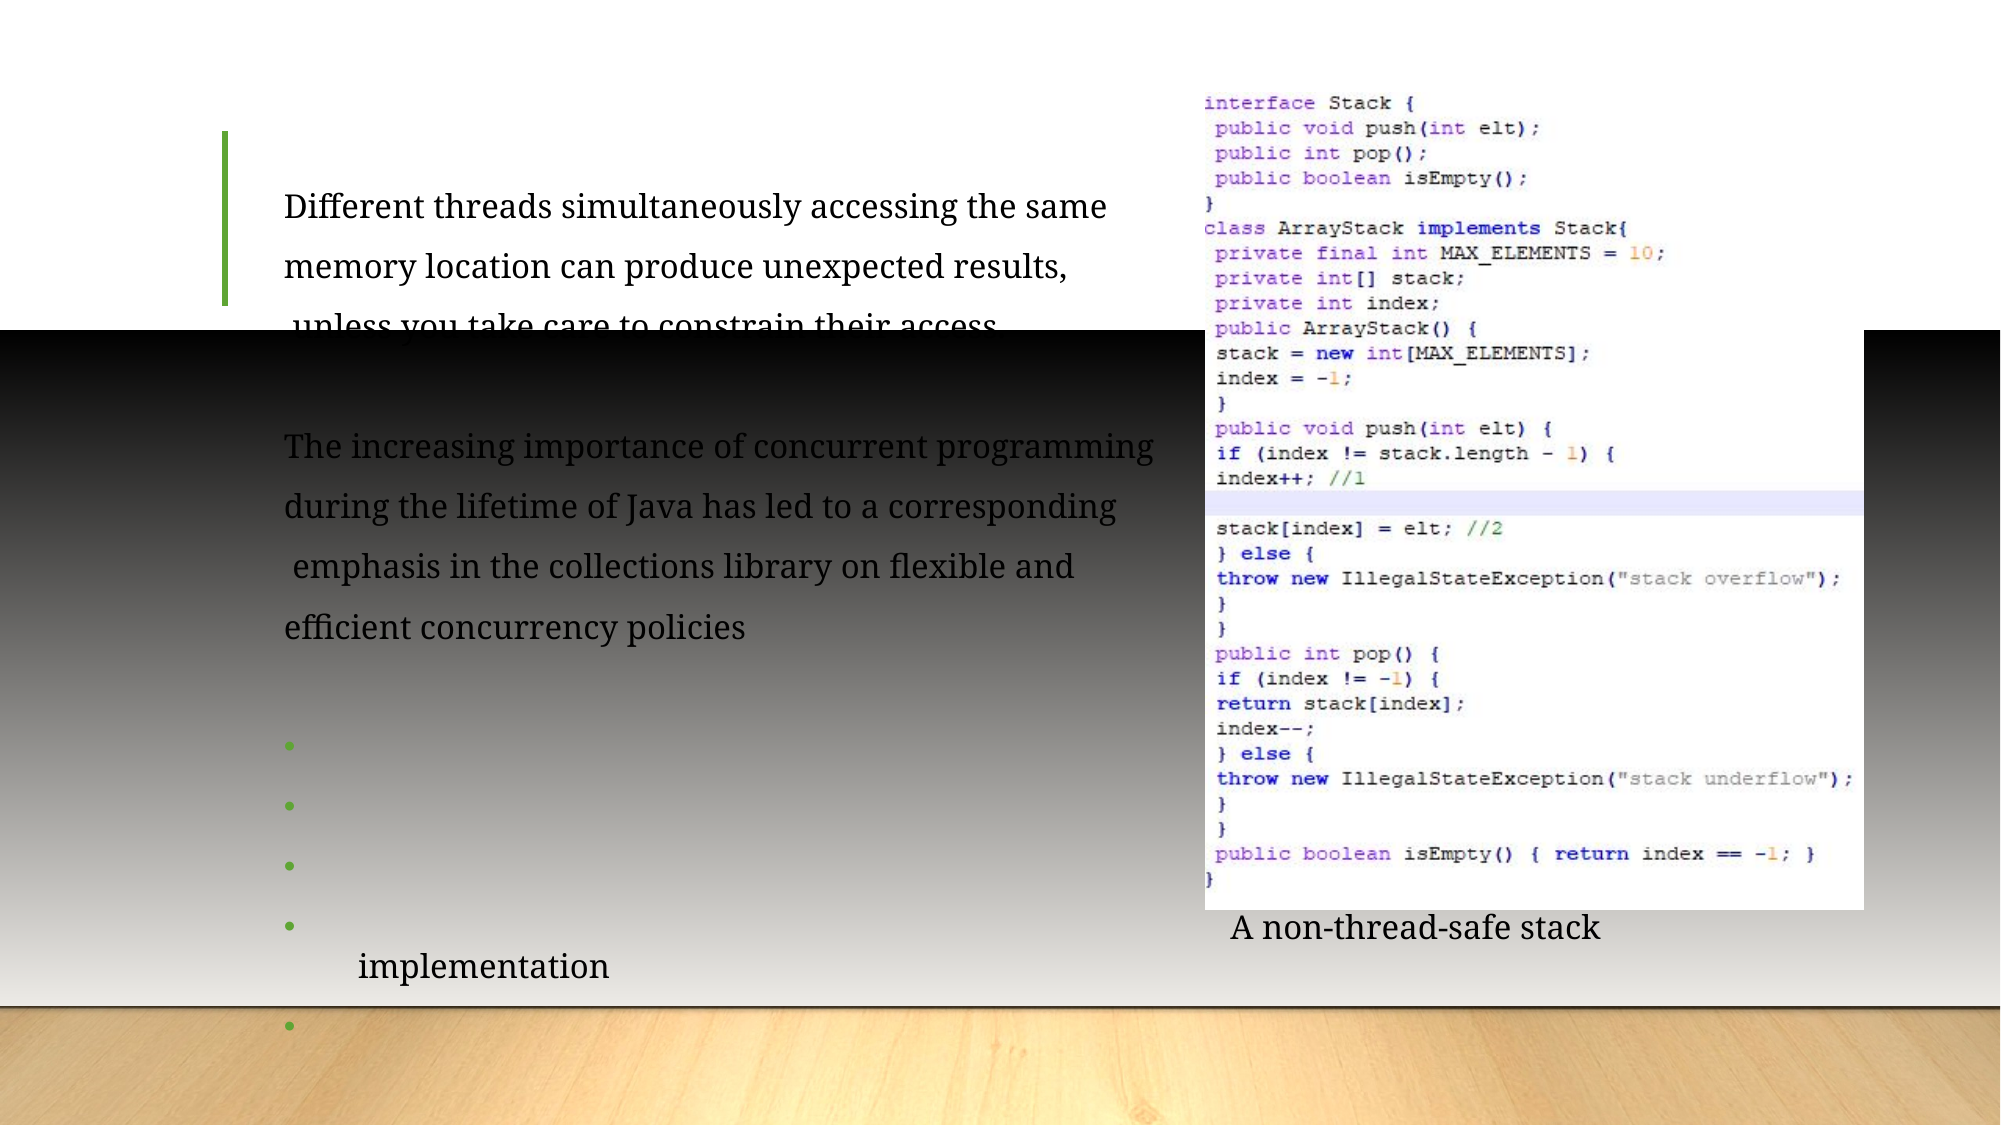

# Different threads simultaneously accessing the same
memory location can produce unexpected results,
 unless you take care to constrain their access.
The increasing importance of concurrent programming
during the lifetime of Java has led to a corresponding
 emphasis in the collections library on flexible and
efficient concurrency policies
 A non-thread-safe stack implementation